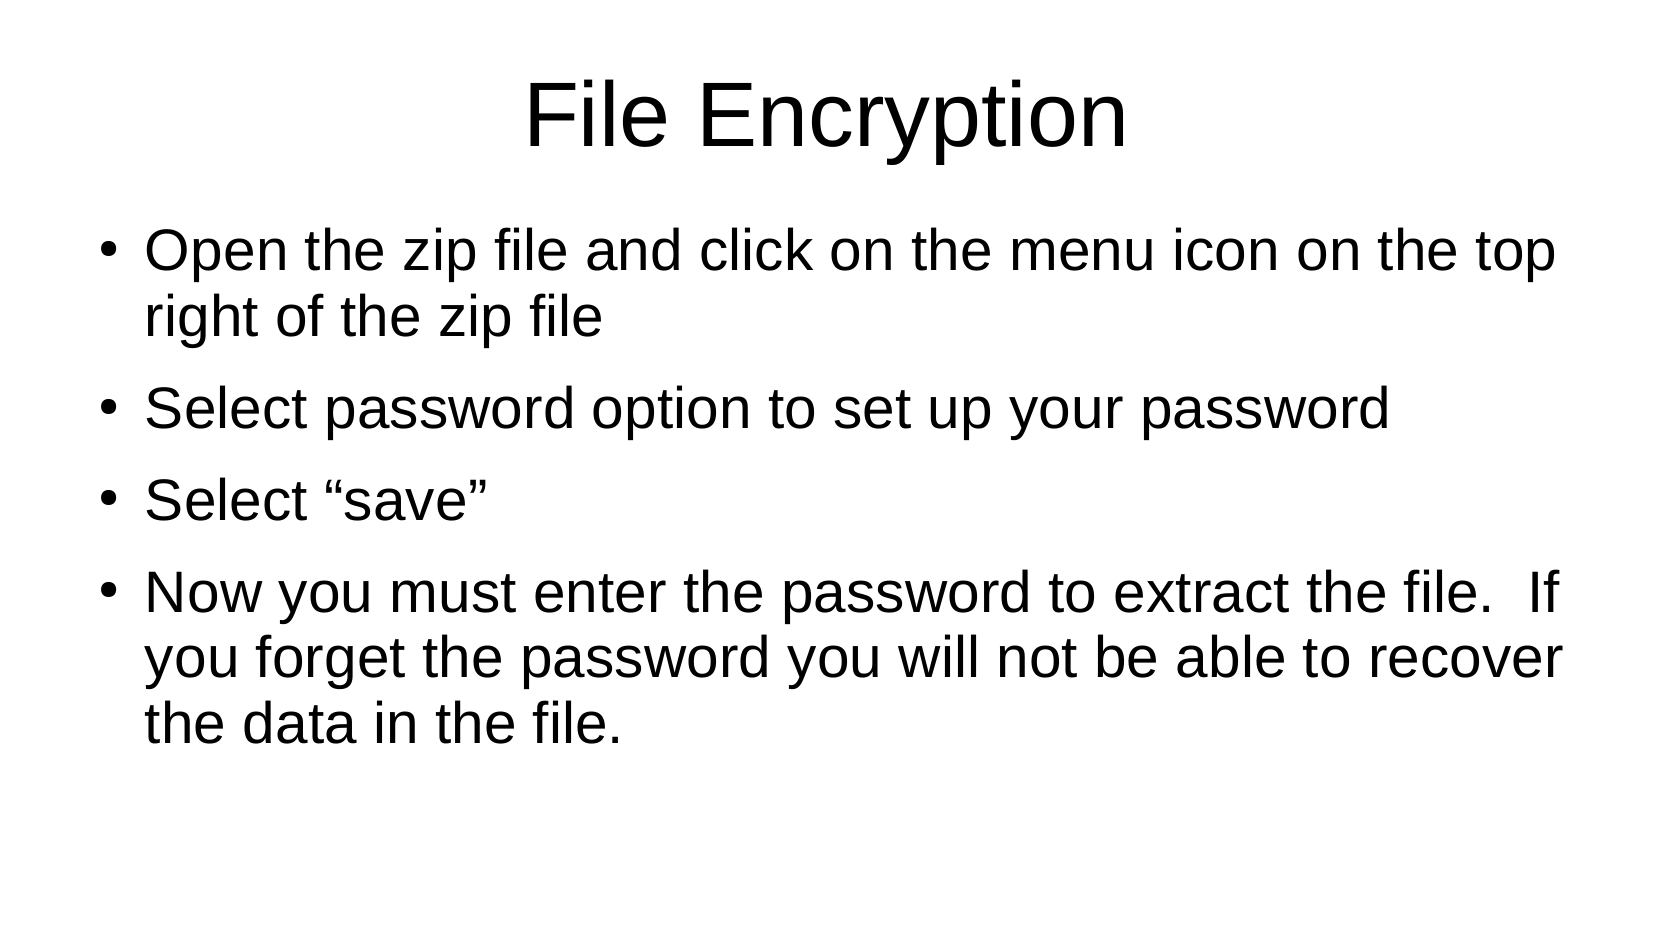

# File Encryption
Open the zip file and click on the menu icon on the top right of the zip file
Select password option to set up your password
Select “save”
Now you must enter the password to extract the file. If you forget the password you will not be able to recover the data in the file.